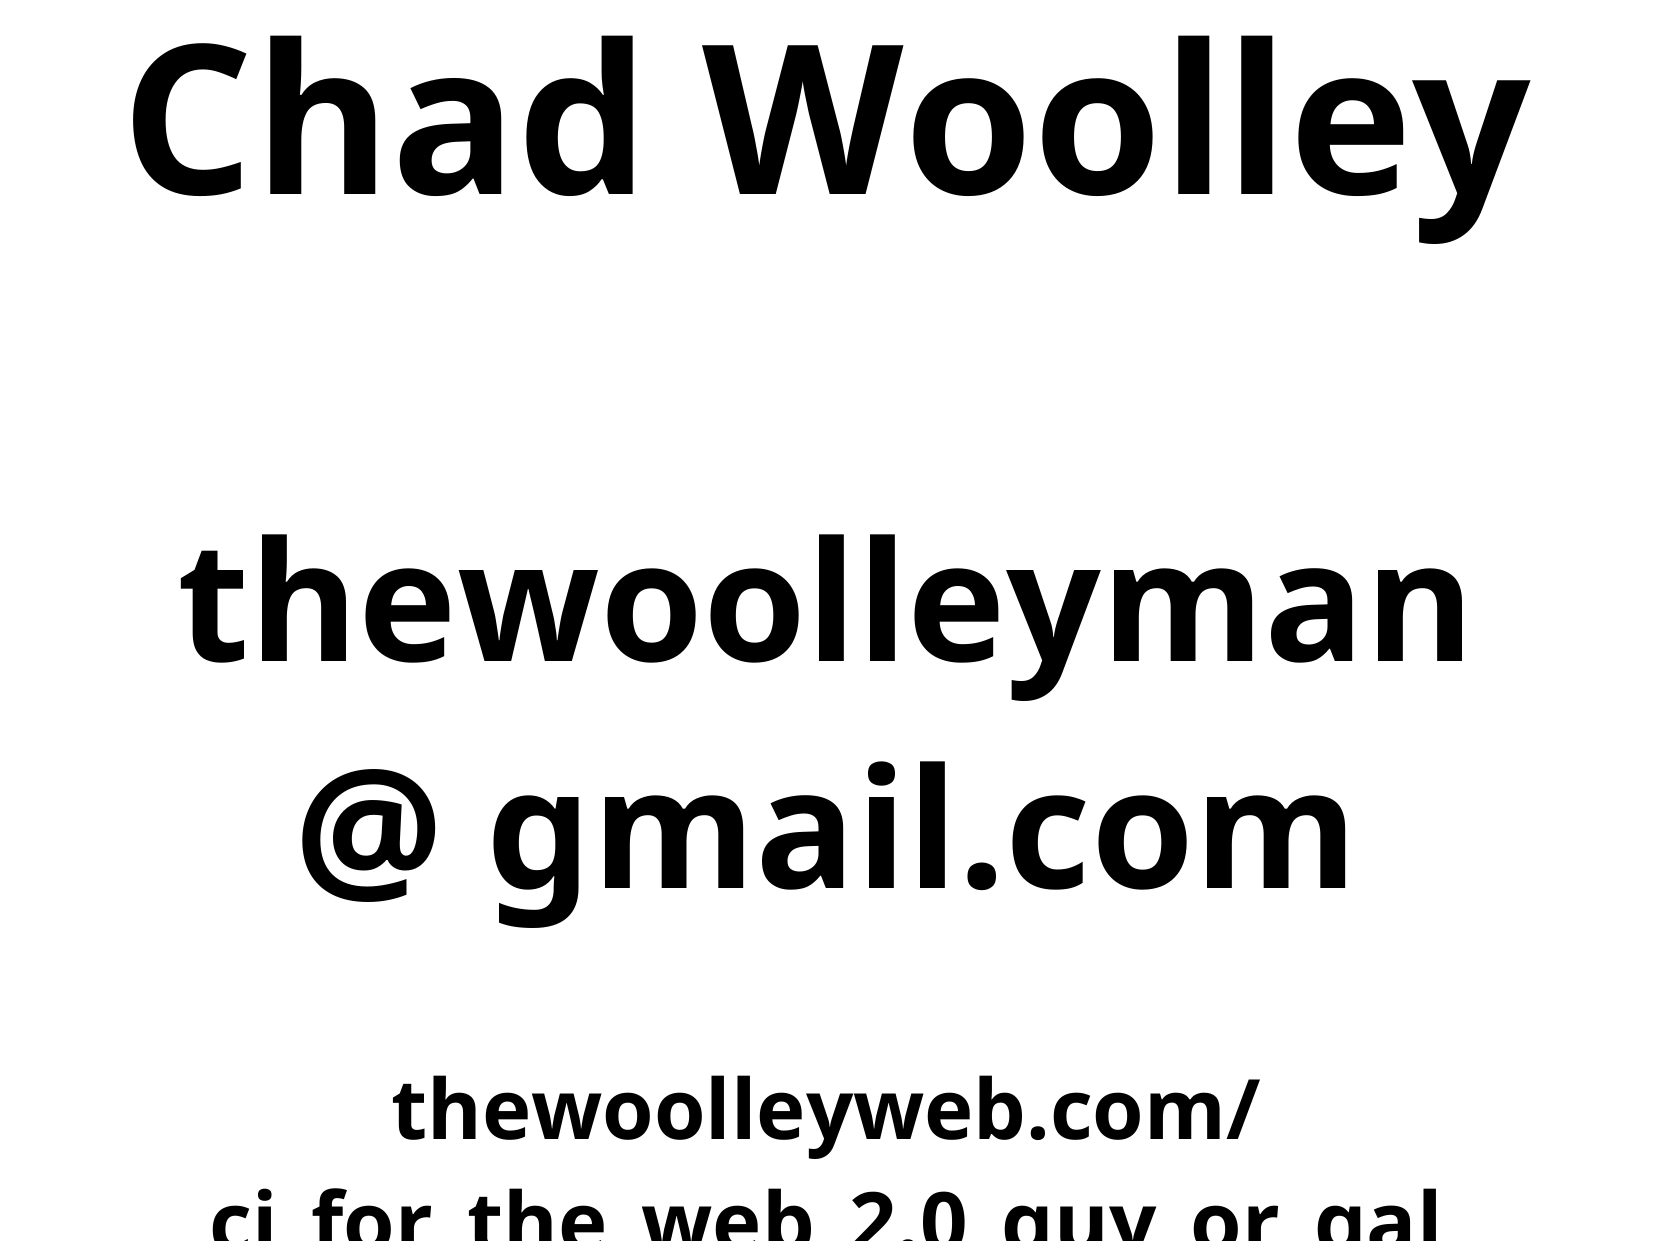

# Chad Woolley thewoolleyman @ gmail.com thewoolleyweb.com/ ci_for_the_web_2.0_guy_or_gal